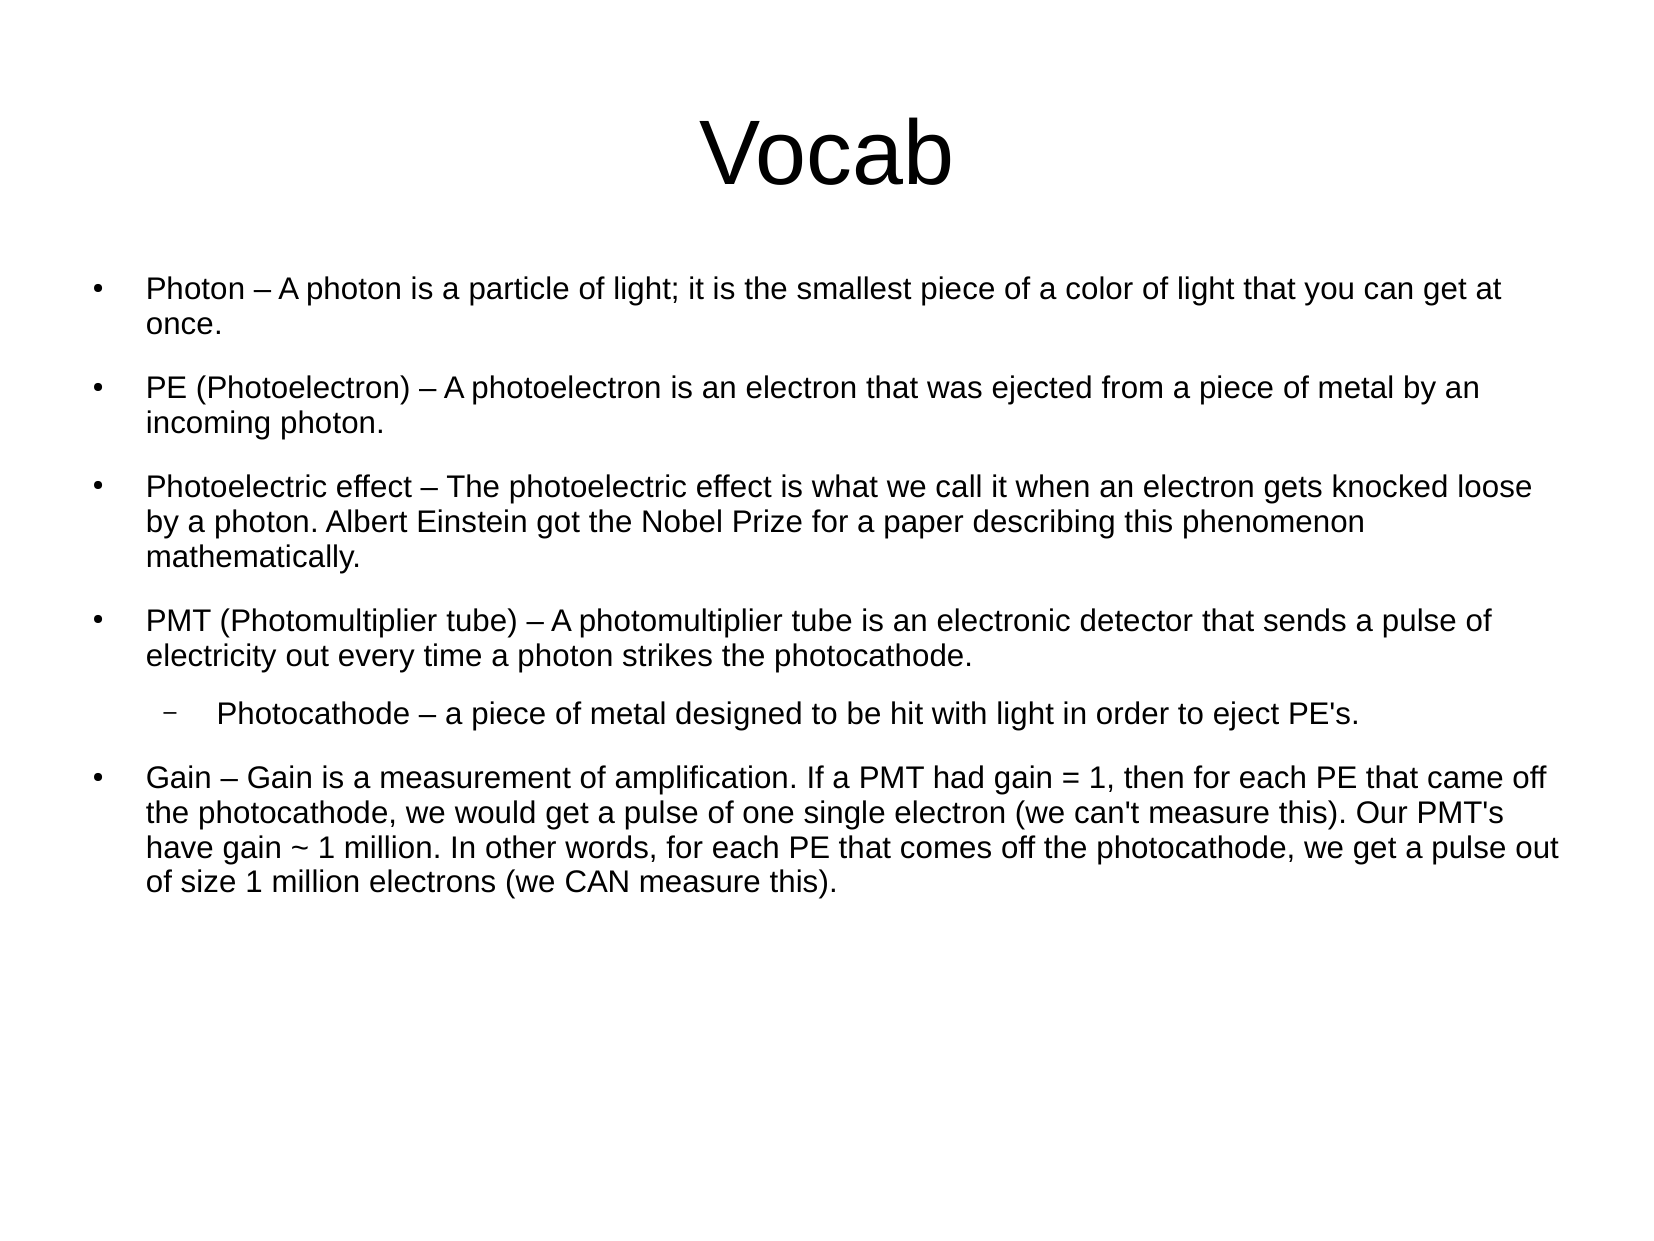

# Vocab
Photon – A photon is a particle of light; it is the smallest piece of a color of light that you can get at once.
PE (Photoelectron) – A photoelectron is an electron that was ejected from a piece of metal by an incoming photon.
Photoelectric effect – The photoelectric effect is what we call it when an electron gets knocked loose by a photon. Albert Einstein got the Nobel Prize for a paper describing this phenomenon mathematically.
PMT (Photomultiplier tube) – A photomultiplier tube is an electronic detector that sends a pulse of electricity out every time a photon strikes the photocathode.
Photocathode – a piece of metal designed to be hit with light in order to eject PE's.
Gain – Gain is a measurement of amplification. If a PMT had gain = 1, then for each PE that came off the photocathode, we would get a pulse of one single electron (we can't measure this). Our PMT's have gain ~ 1 million. In other words, for each PE that comes off the photocathode, we get a pulse out of size 1 million electrons (we CAN measure this).